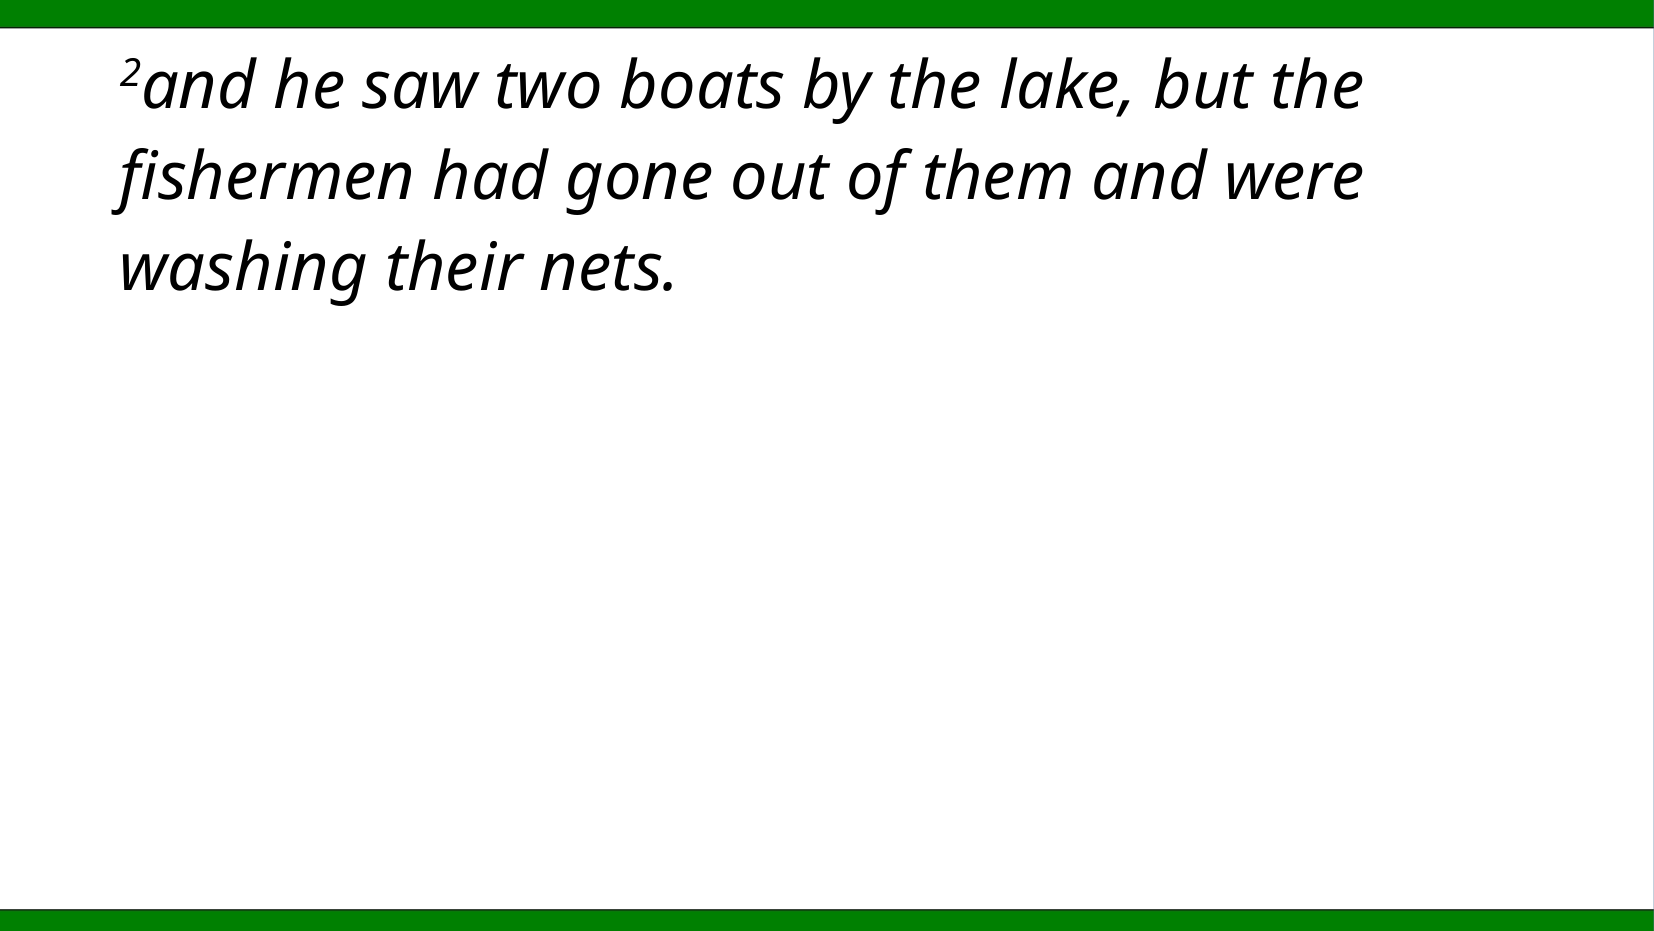

2and he saw two boats by the lake, but the fishermen had gone out of them and were washing their nets.